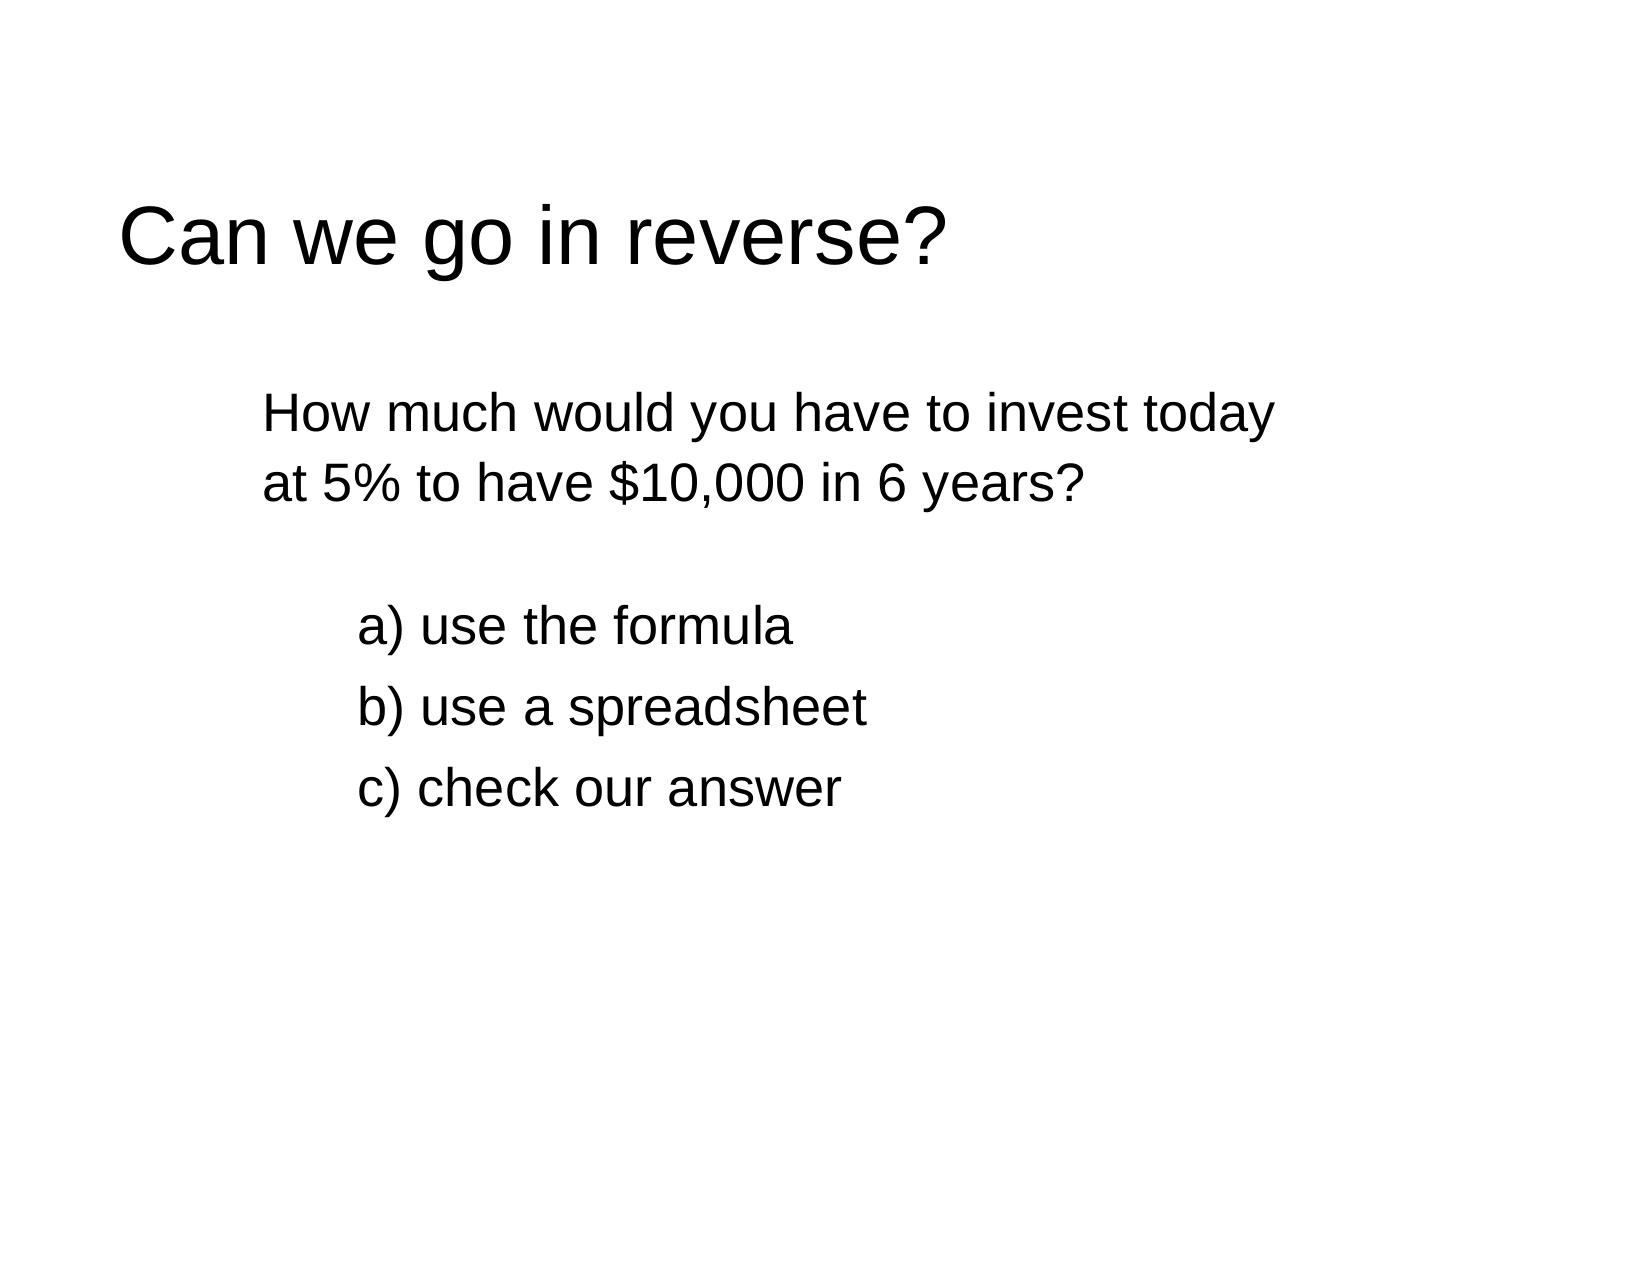

# Can we go in reverse?
How much would you have to invest today at 5% to have $10,000 in 6 years?
a) use the formula
b) use a spreadsheet
c) check our answer